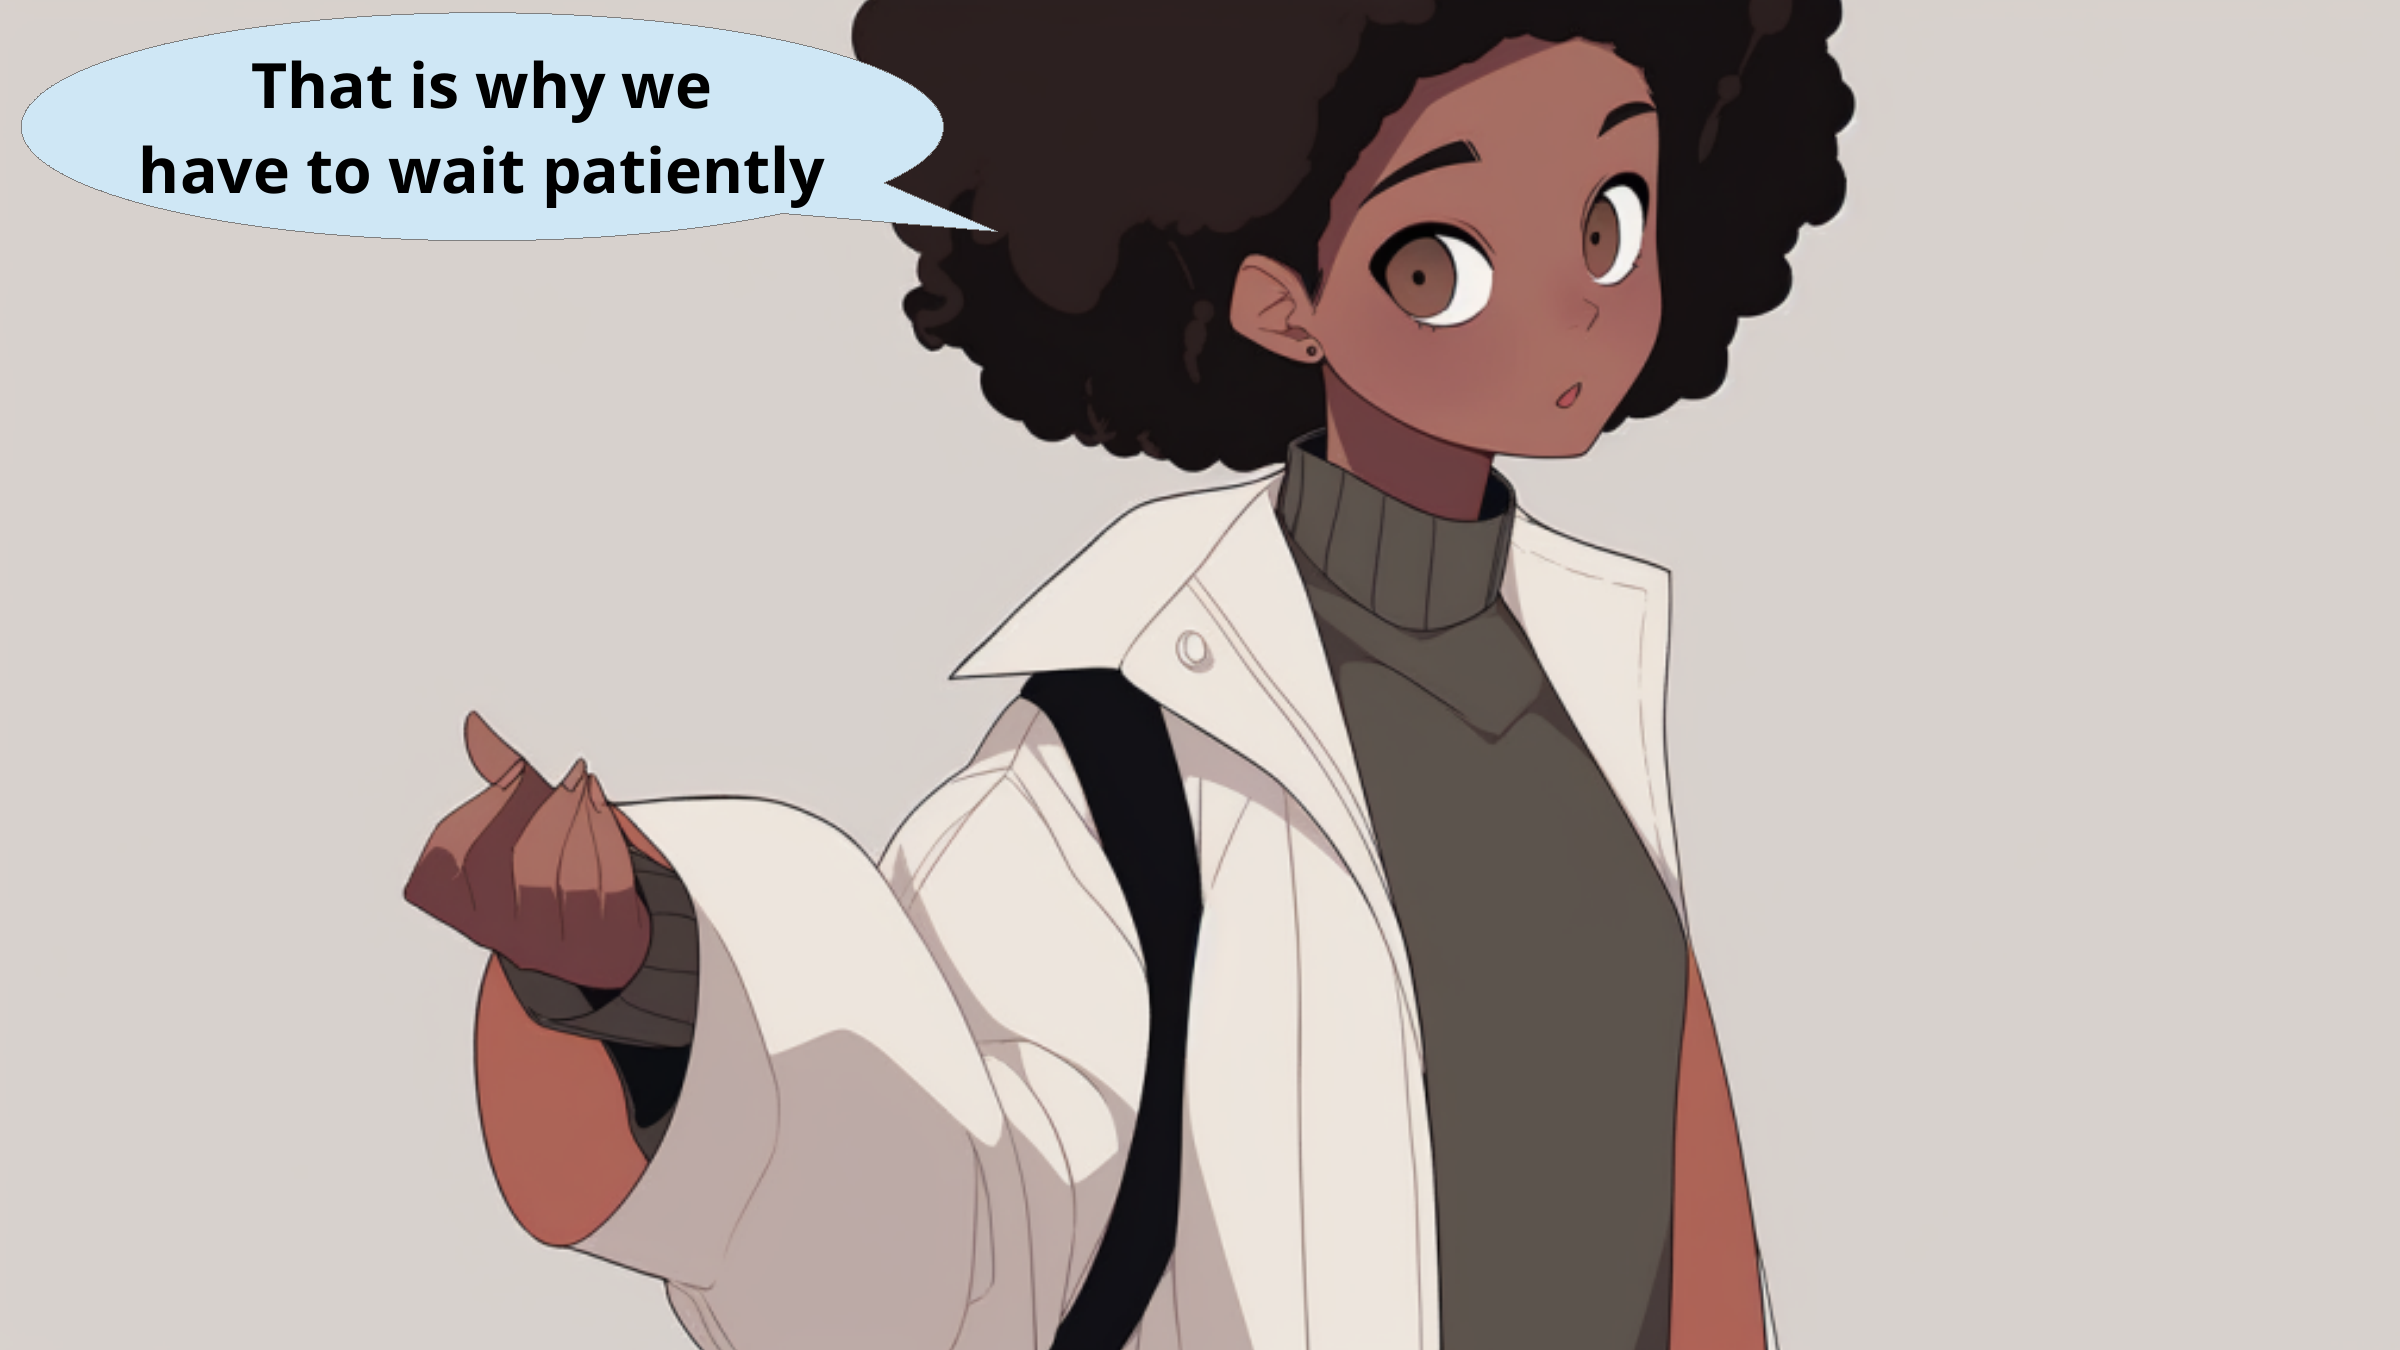

That is why we
have to wait patiently